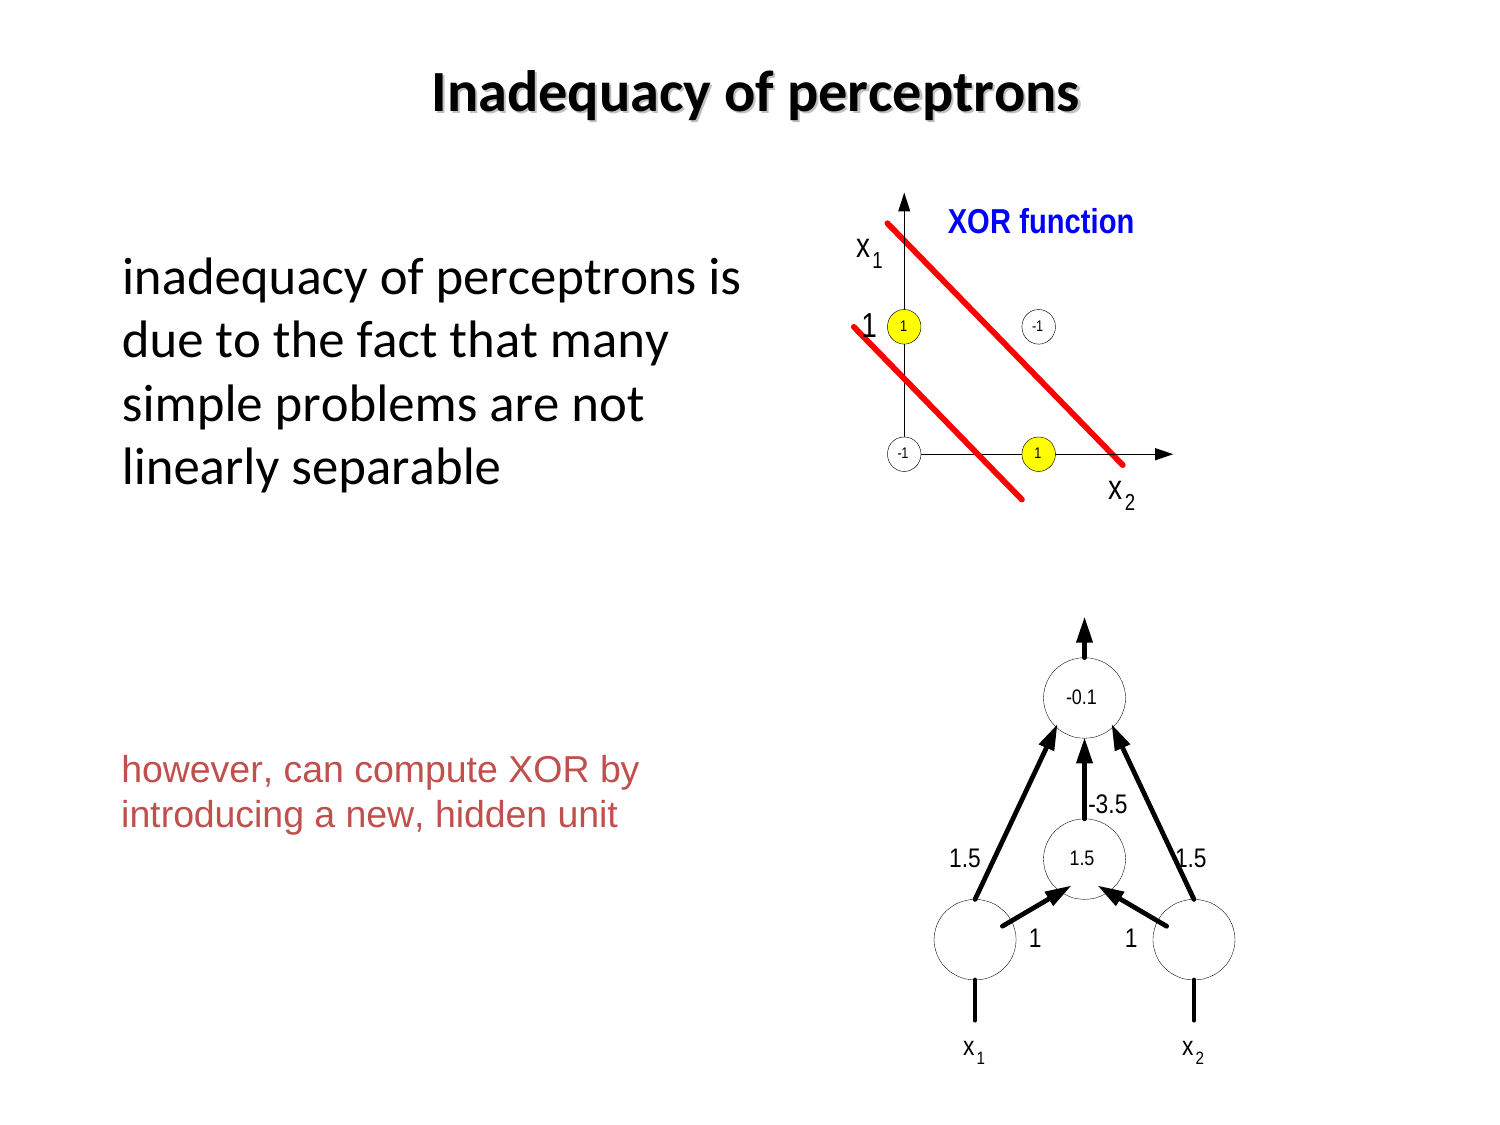

# Inadequacy of perceptrons
inadequacy of perceptrons is due to the fact that many simple problems are not linearly separable
however, can compute XOR by introducing a new, hidden unit